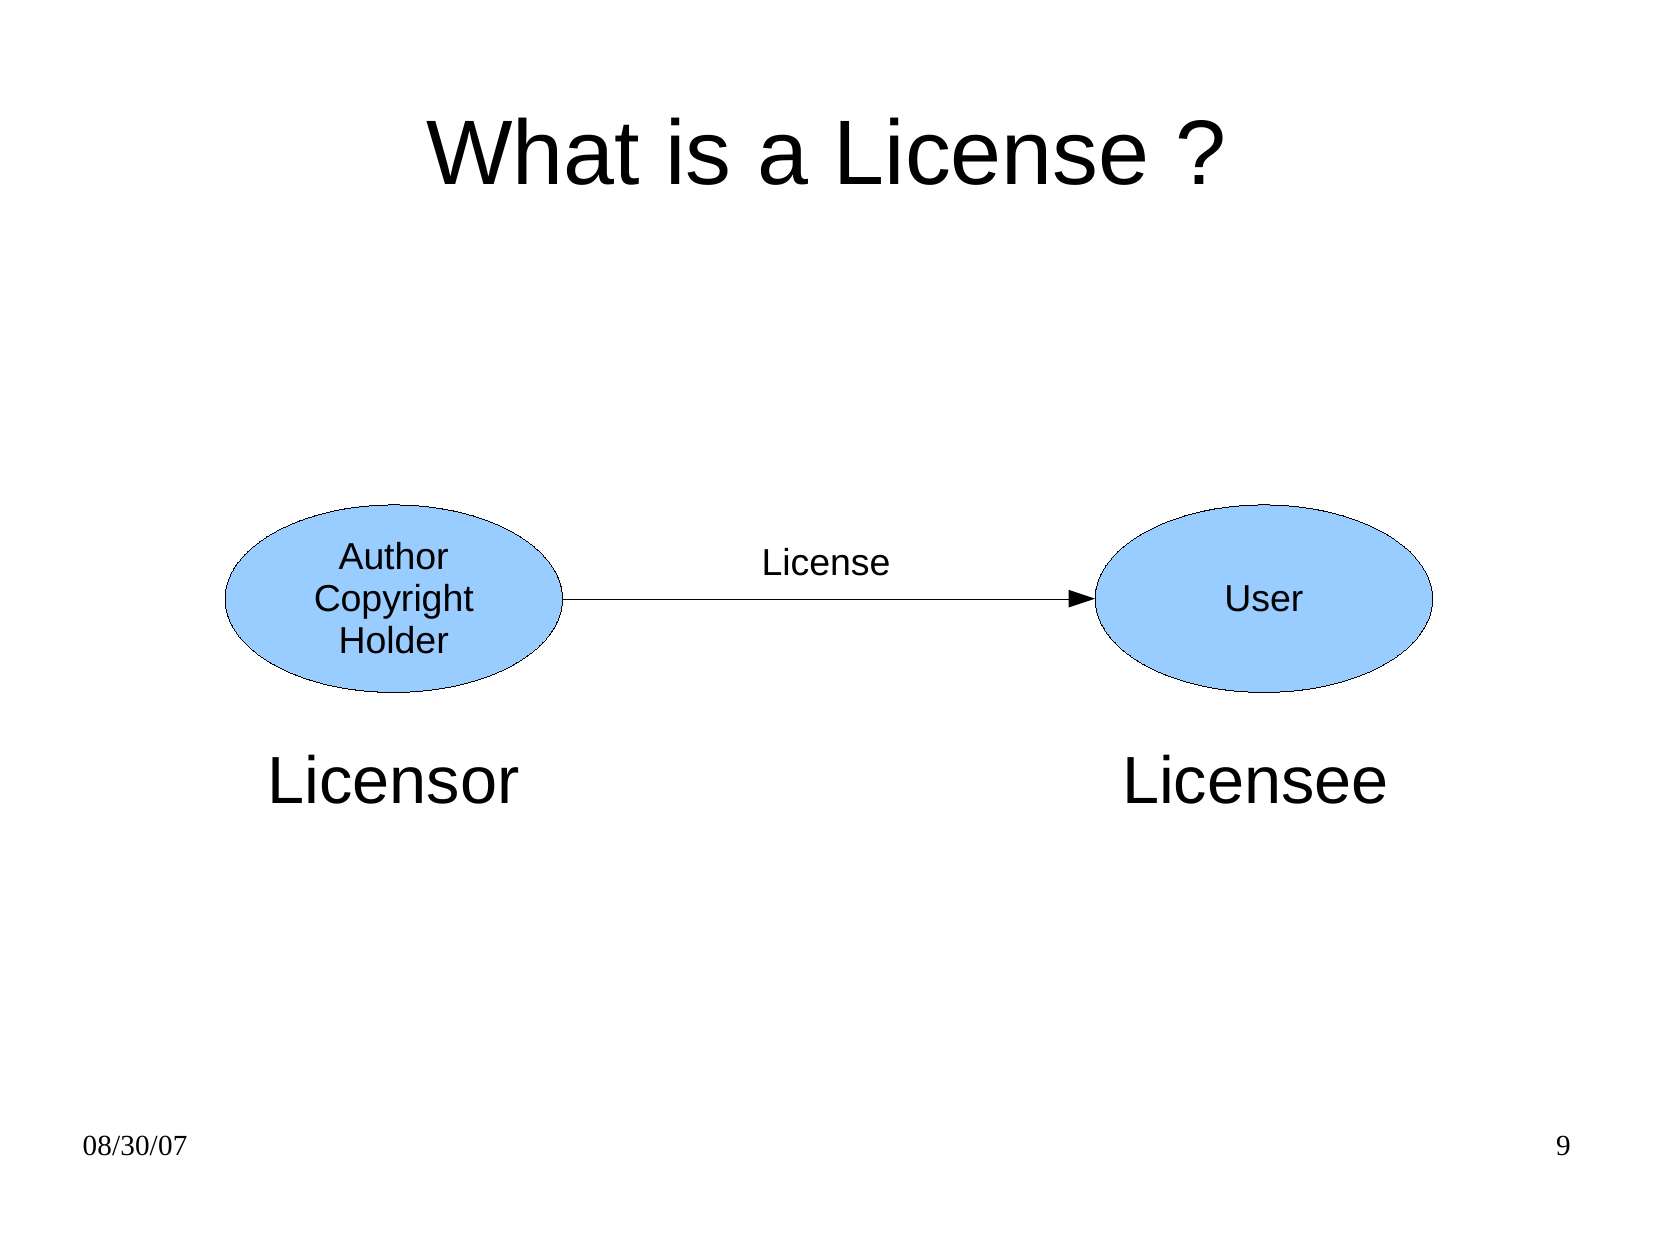

# What is a License ?
Author
Copyright
Holder
User
License
Licensor
Licensee
08/30/07
9